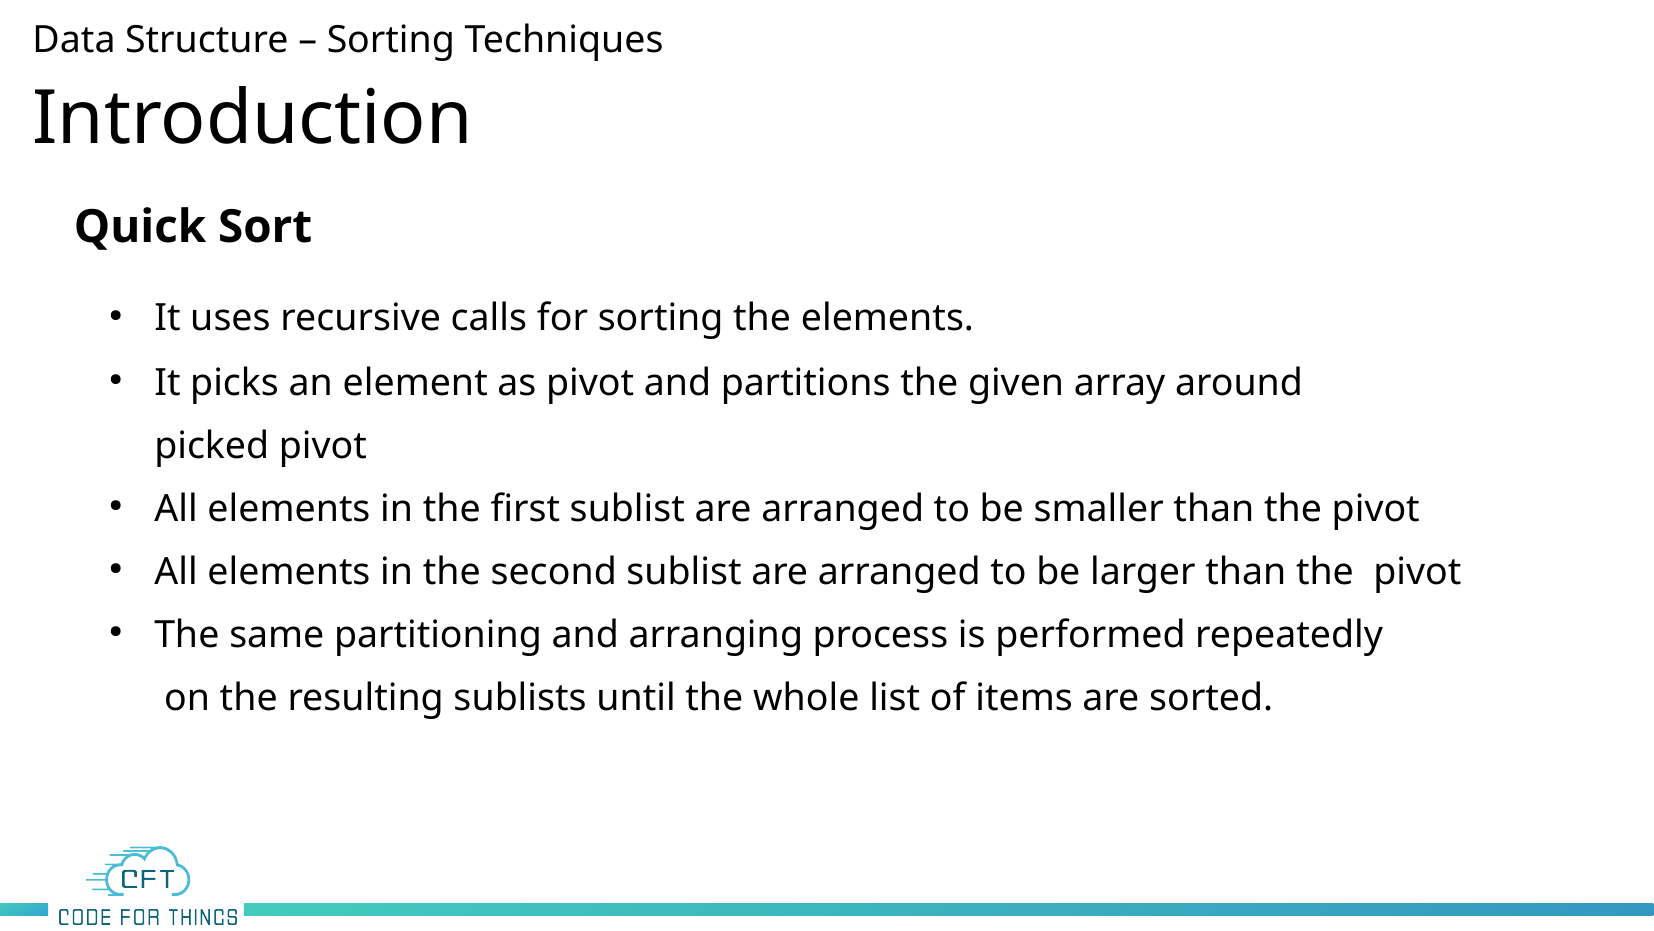

# Data Structure – Sorting Techniques Introduction
 Quick Sort
 It uses recursive calls for sorting the elements.
 It picks an element as pivot and partitions the given array around
 picked pivot
 All elements in the first sublist are arranged to be smaller than the pivot
 All elements in the second sublist are arranged to be larger than the pivot
 The same partitioning and arranging process is performed repeatedly
 on the resulting sublists until the whole list of items are sorted.